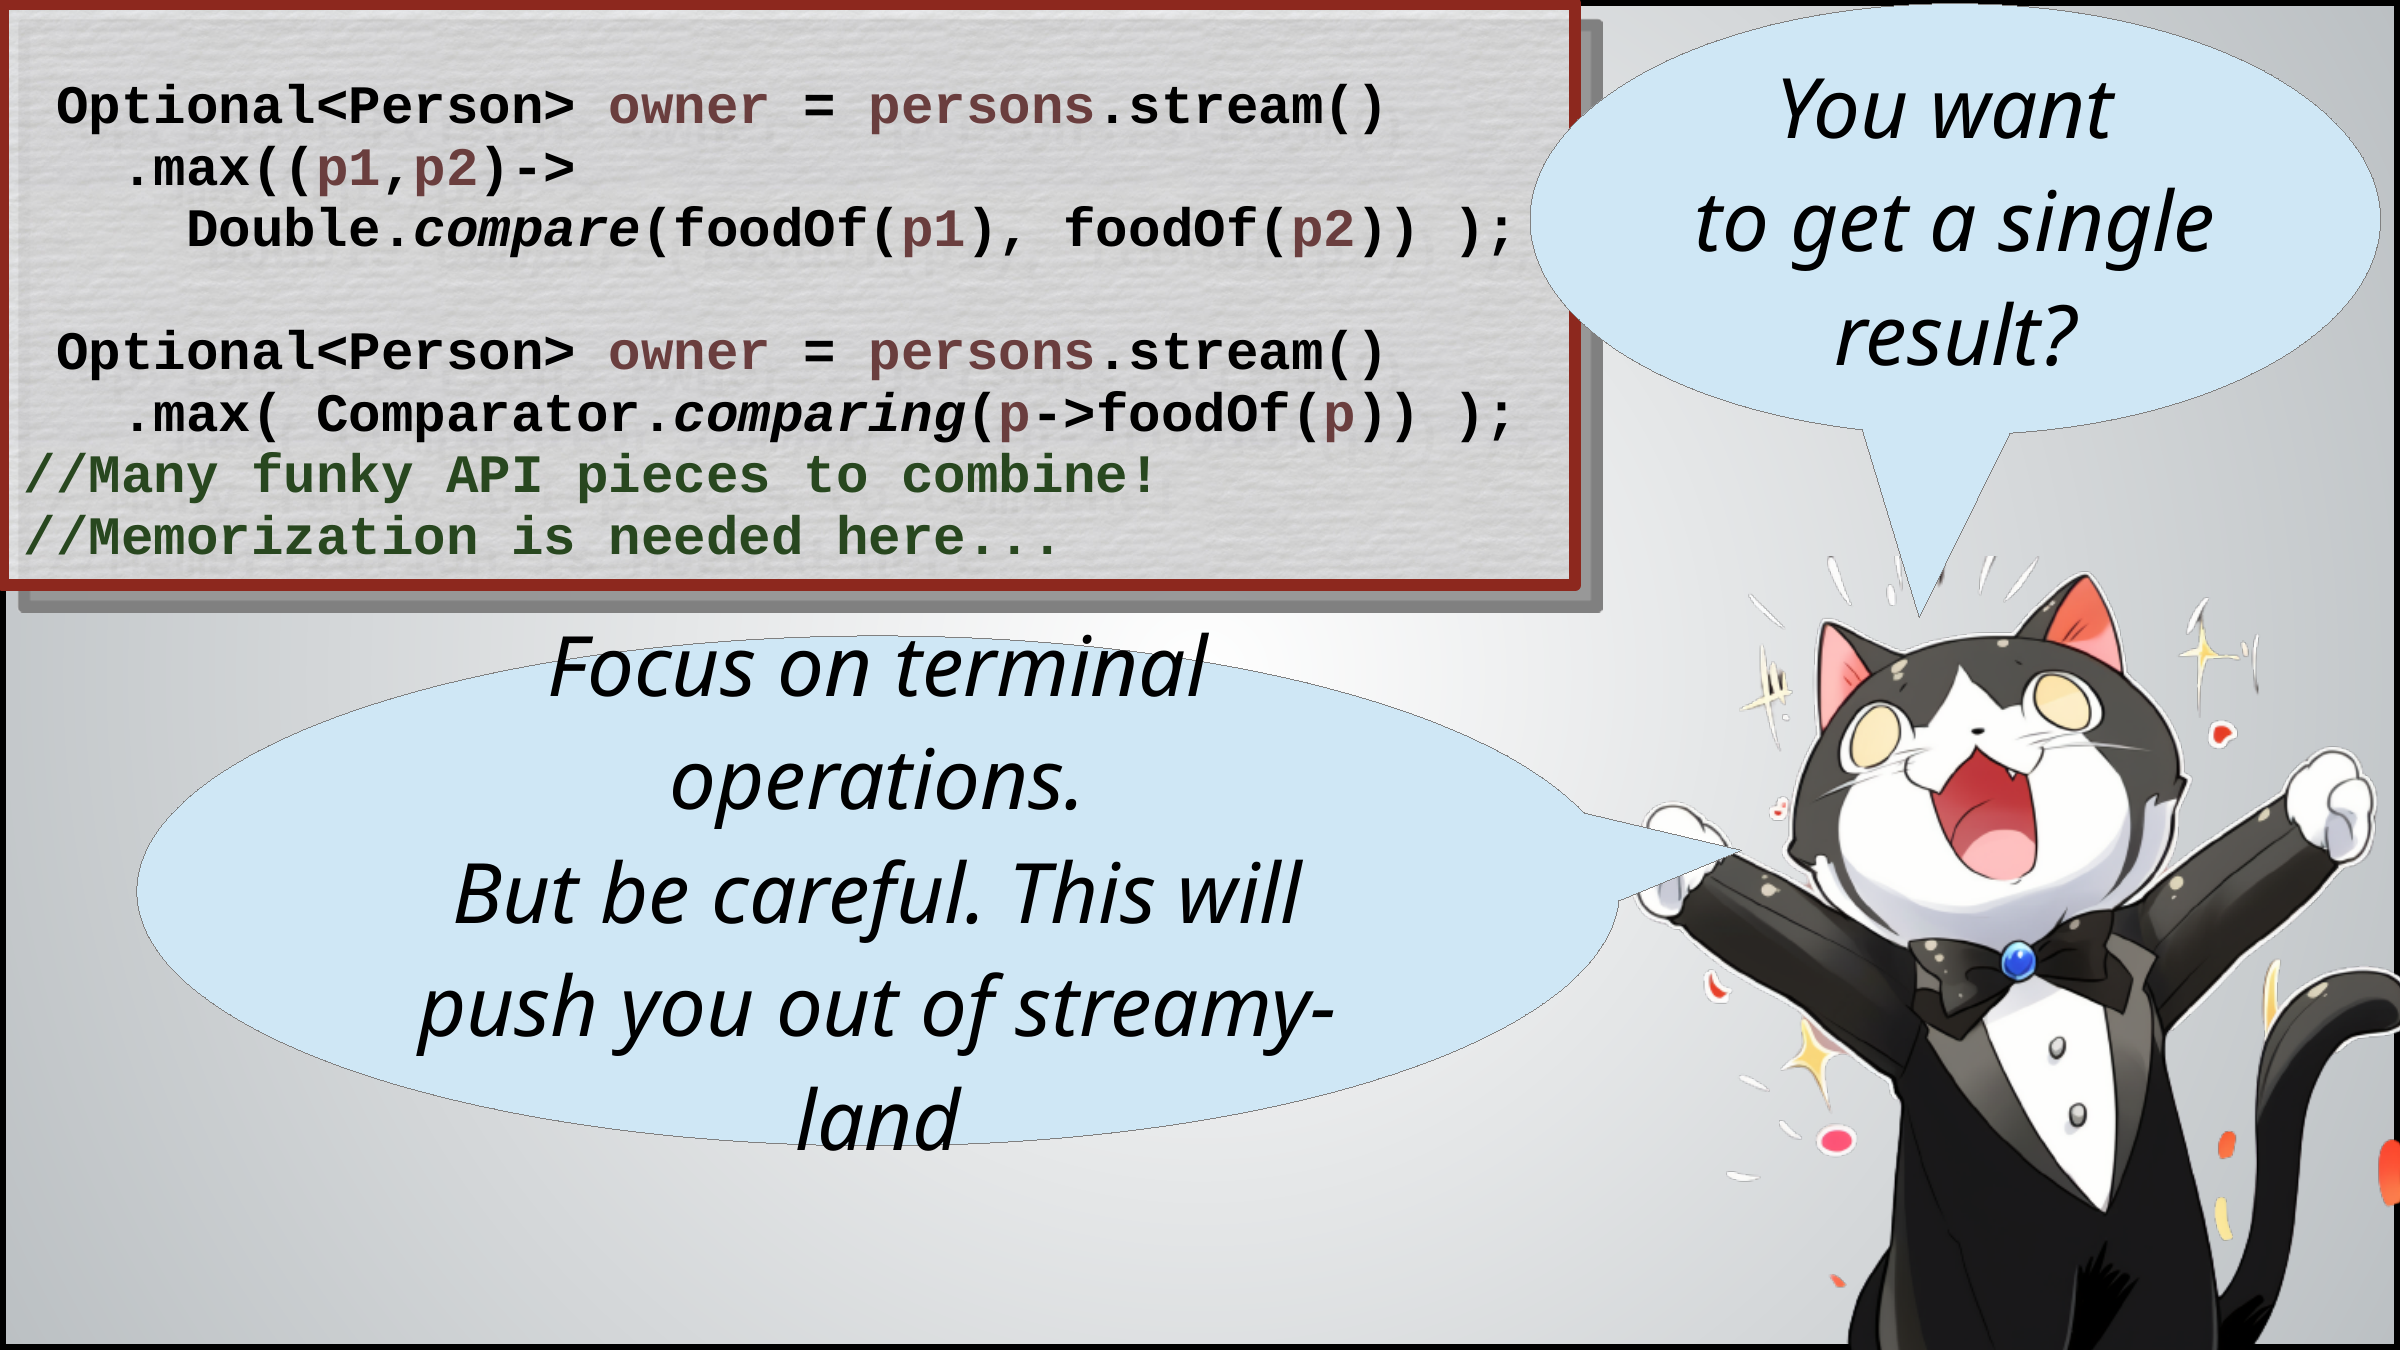

Optional<Person> owner = persons.stream()
 .max((p1,p2)->
 Double.compare(foodOf(p1), foodOf(p2)) );
 Optional<Person> owner = persons.stream()
 .max( Comparator.comparing(p->foodOf(p)) );
//Many funky API pieces to combine!
//Memorization is needed here...
You want
to get a single result?
Focus on terminal operations.
But be careful. This will push you out of streamy-land